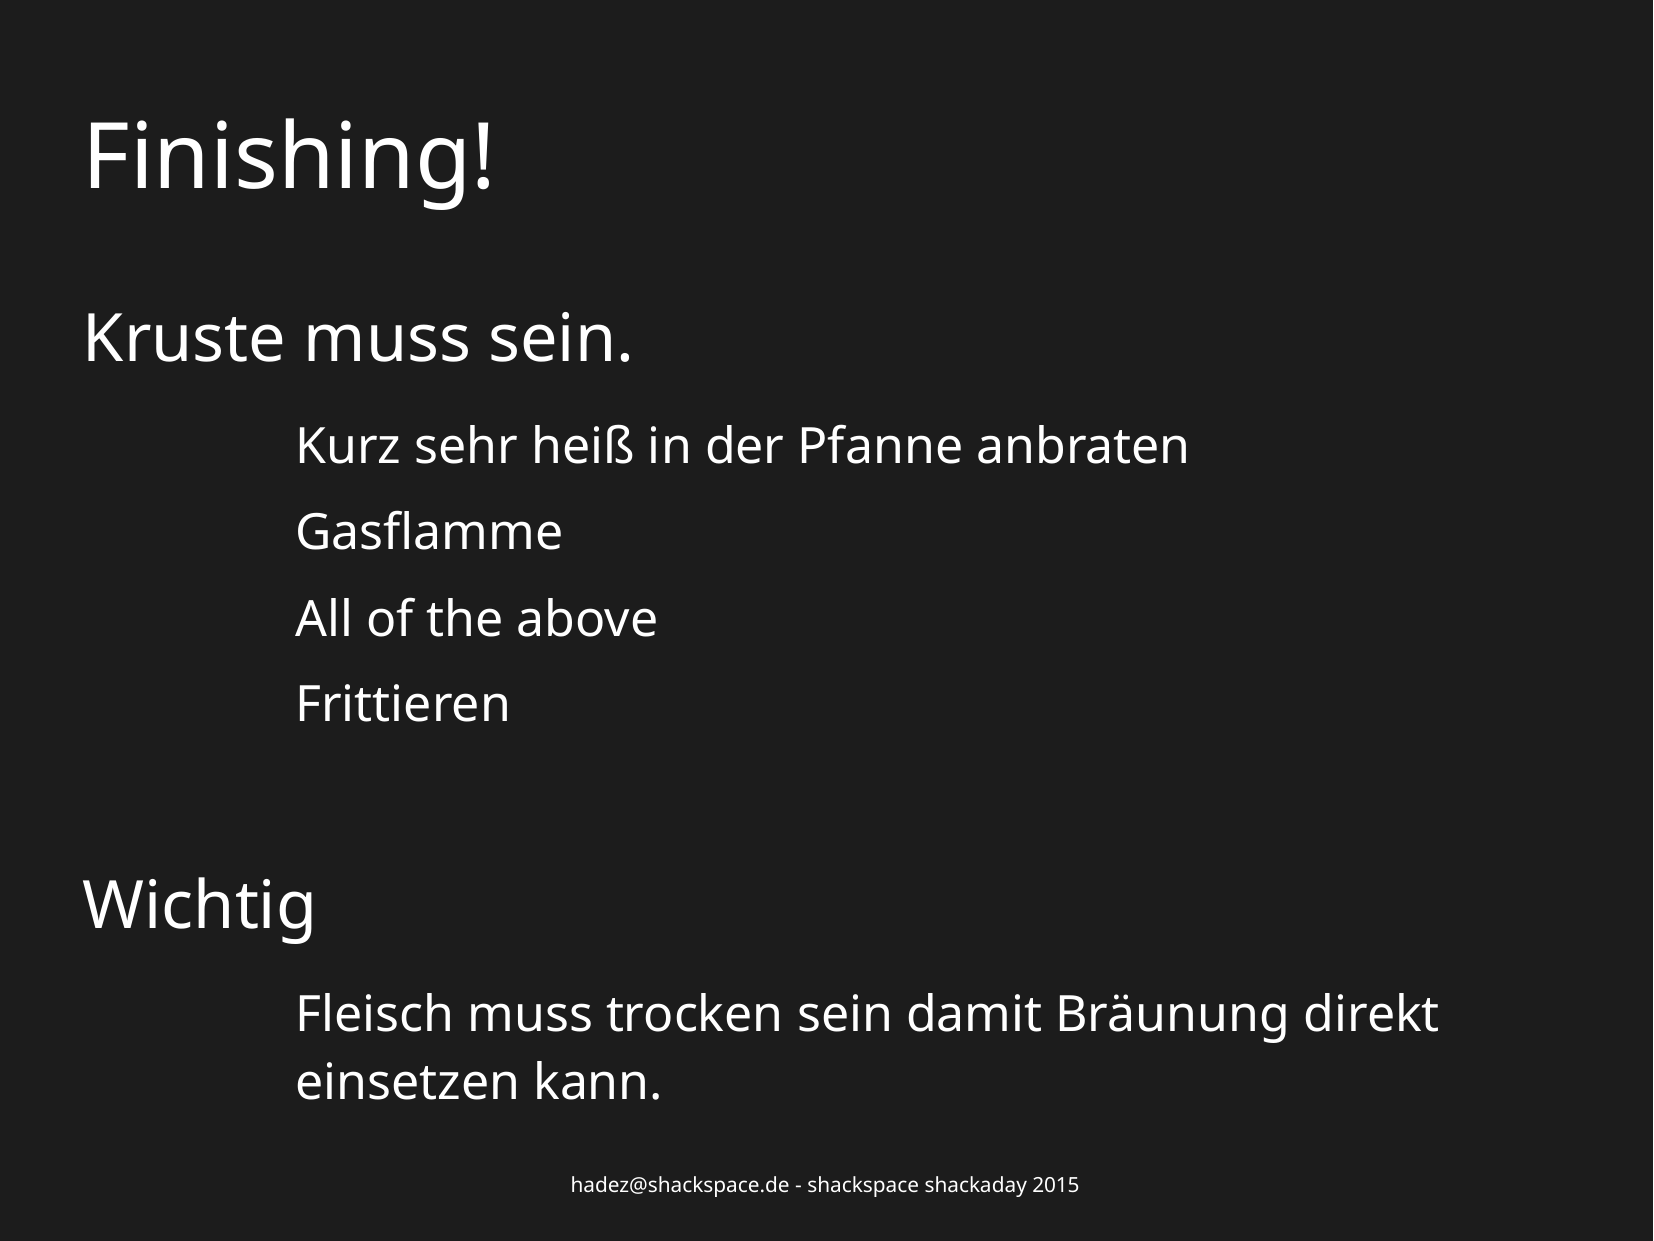

# Finishing!
Kruste muss sein.
Kurz sehr heiß in der Pfanne anbraten
Gasflamme
All of the above
Frittieren
Wichtig
Fleisch muss trocken sein damit Bräunung direkt einsetzen kann.